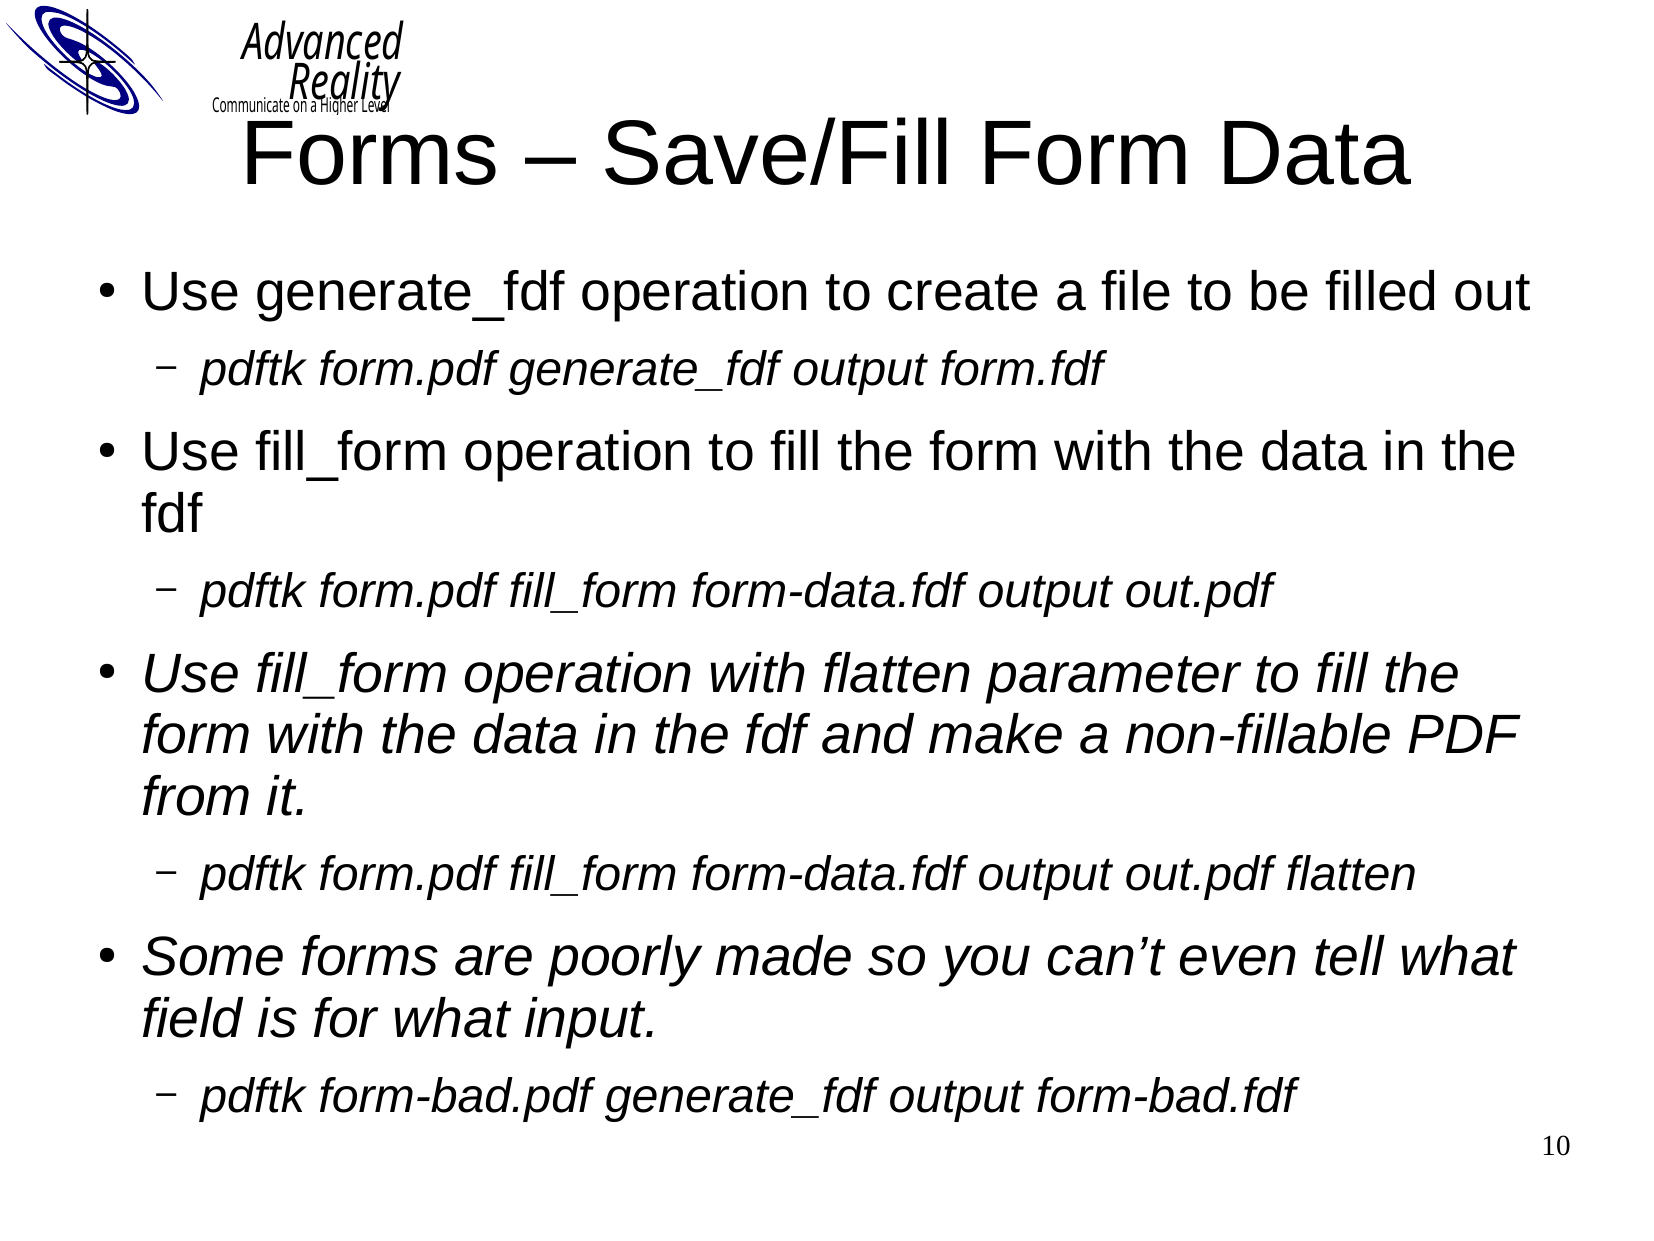

# Forms – Save/Fill Form Data
Use generate_fdf operation to create a file to be filled out
pdftk form.pdf generate_fdf output form.fdf
Use fill_form operation to fill the form with the data in the fdf
pdftk form.pdf fill_form form-data.fdf output out.pdf
Use fill_form operation with flatten parameter to fill the form with the data in the fdf and make a non-fillable PDF from it.
pdftk form.pdf fill_form form-data.fdf output out.pdf flatten
Some forms are poorly made so you can’t even tell what field is for what input.
pdftk form-bad.pdf generate_fdf output form-bad.fdf
10